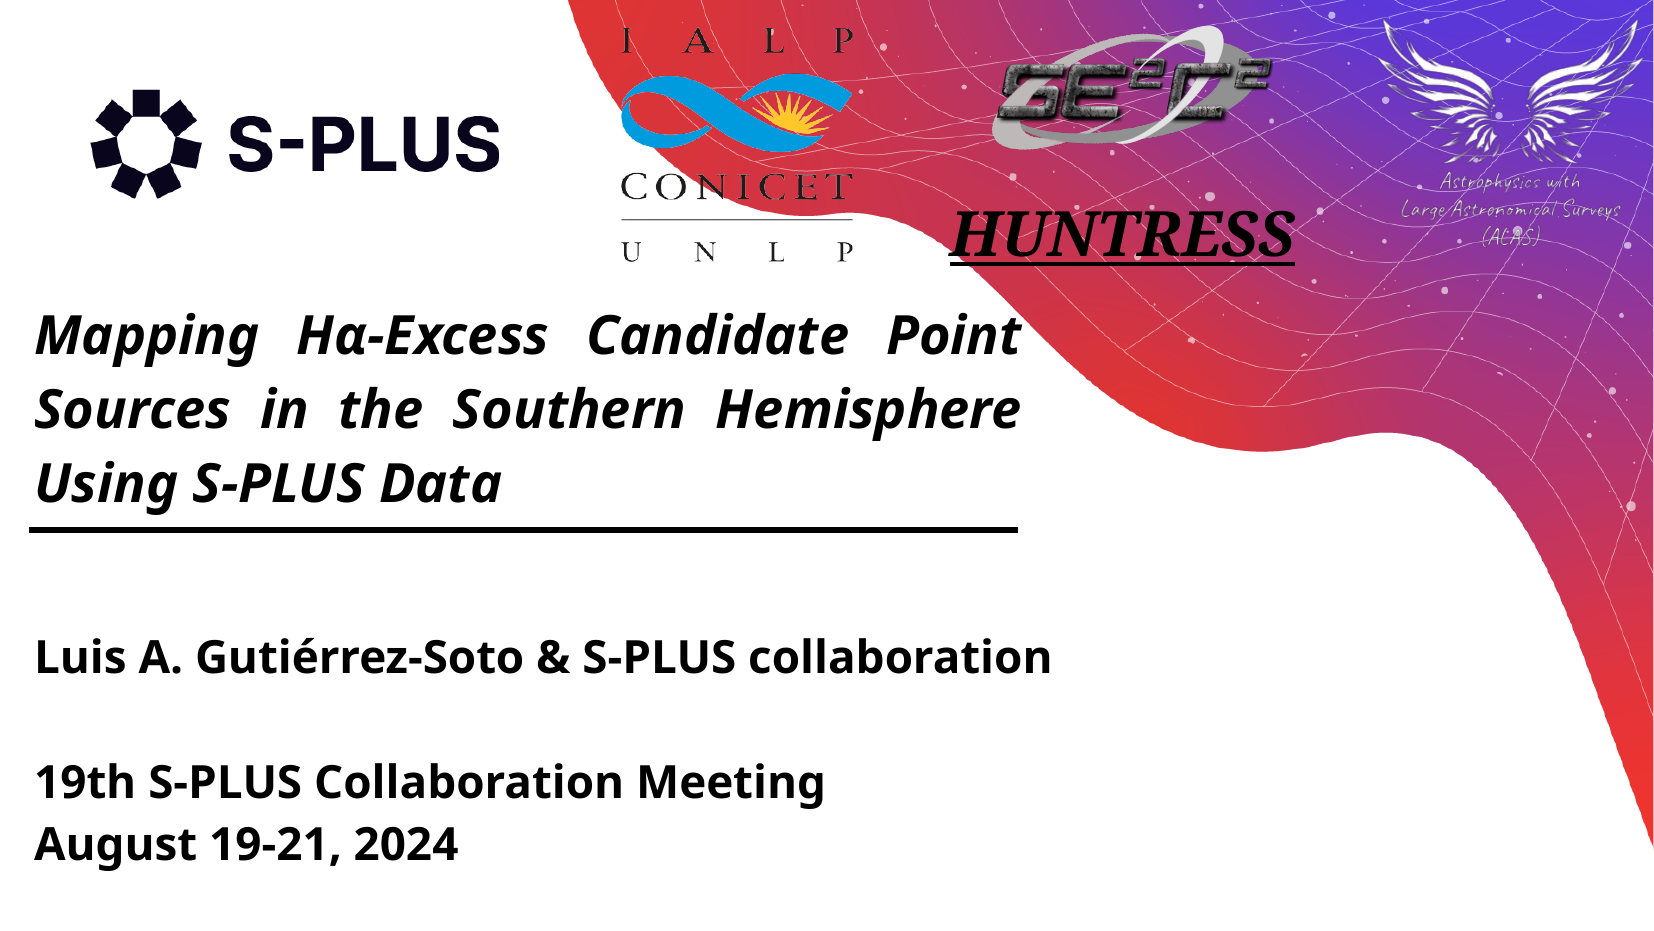

HUNTRESS
Mapping Hα-Excess Candidate Point Sources in the Southern Hemisphere Using S-PLUS Data
Luis A. Gutiérrez-Soto & S-PLUS collaboration
19th S-PLUS Collaboration Meeting
August 19-21, 2024